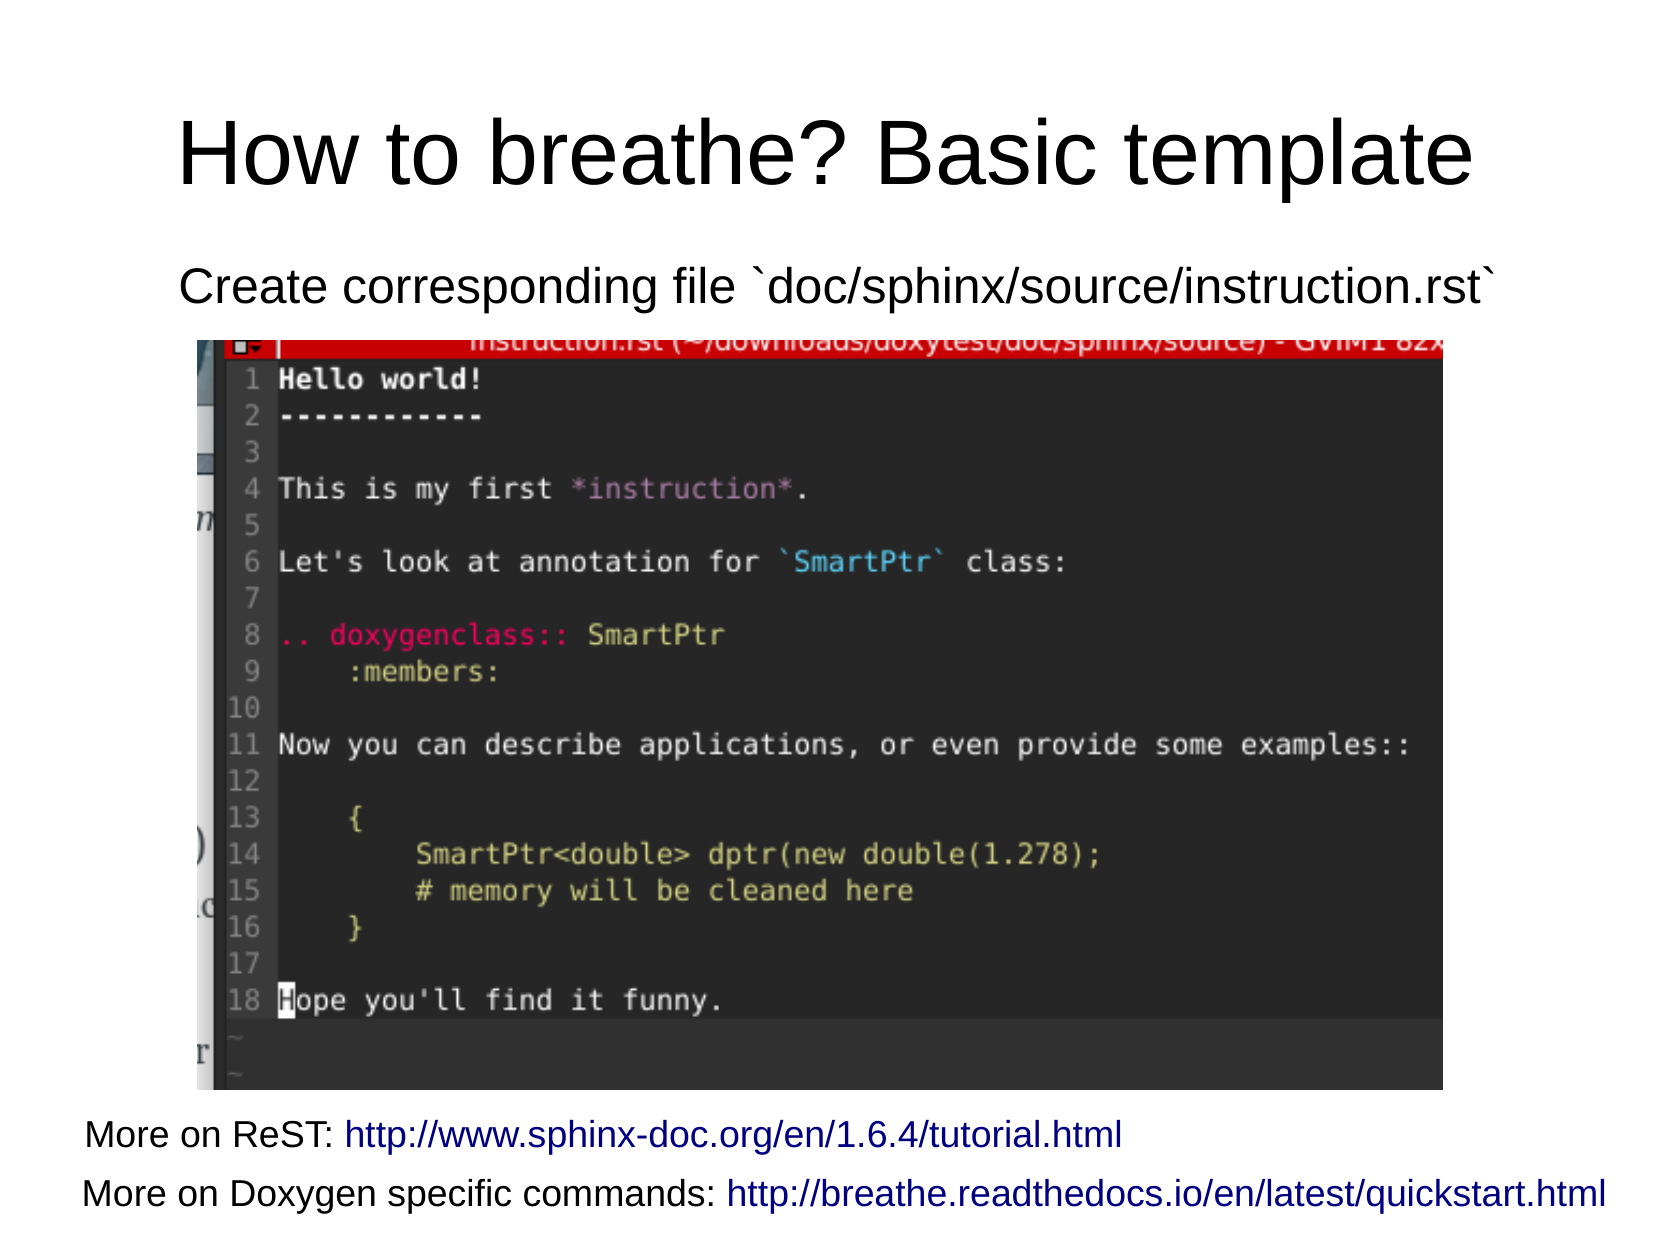

# How to breathe? Basic template
Create corresponding file `doc/sphinx/source/instruction.rst`
More on ReST: http://www.sphinx-doc.org/en/1.6.4/tutorial.html
More on Doxygen specific commands: http://breathe.readthedocs.io/en/latest/quickstart.html